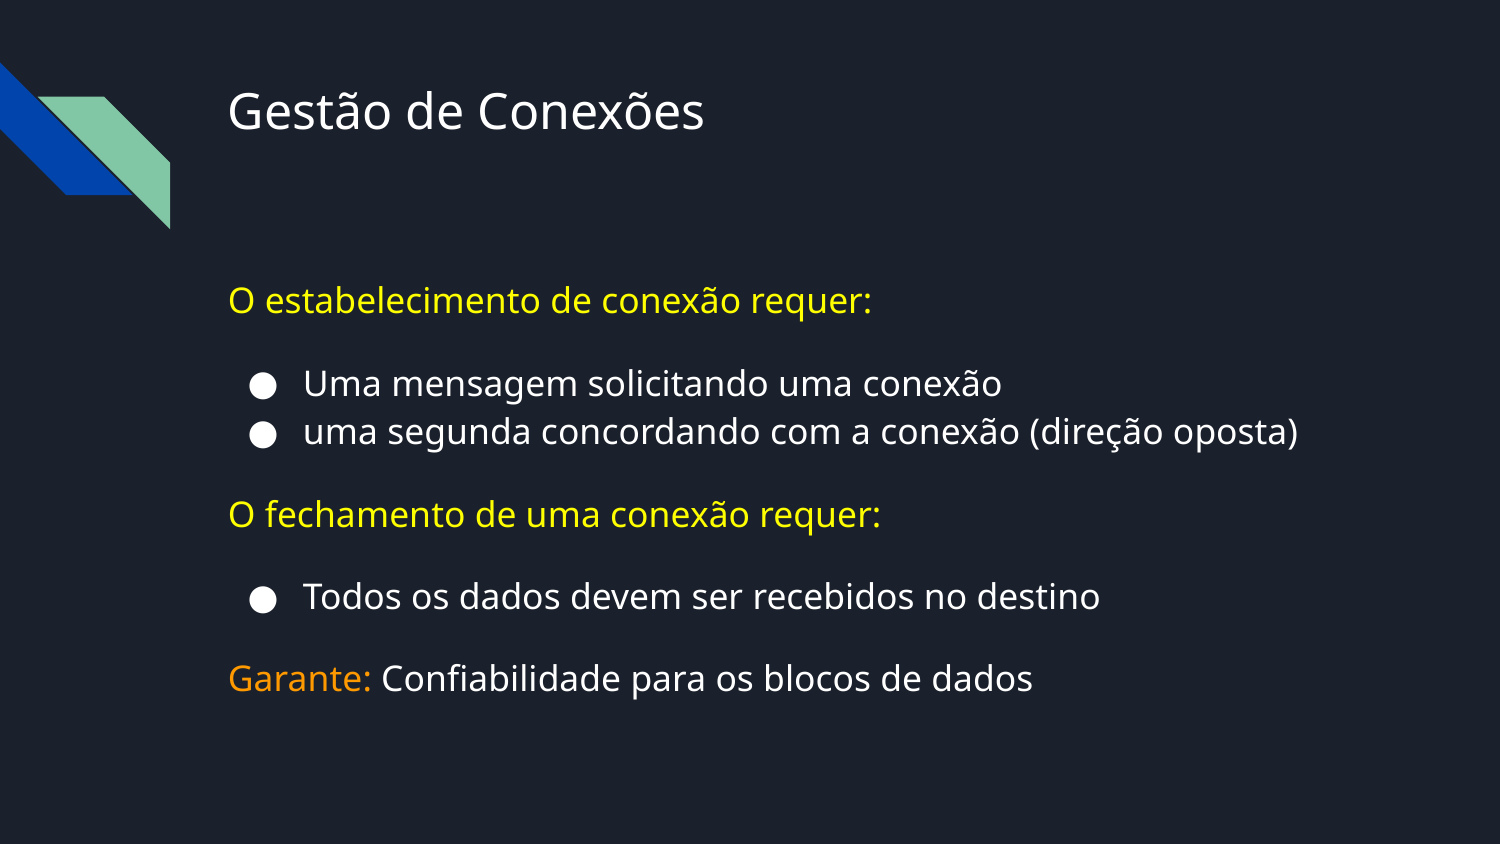

# Gestão de Conexões
O estabelecimento de conexão requer:
Uma mensagem solicitando uma conexão
uma segunda concordando com a conexão (direção oposta)
O fechamento de uma conexão requer:
Todos os dados devem ser recebidos no destino
Garante: Confiabilidade para os blocos de dados